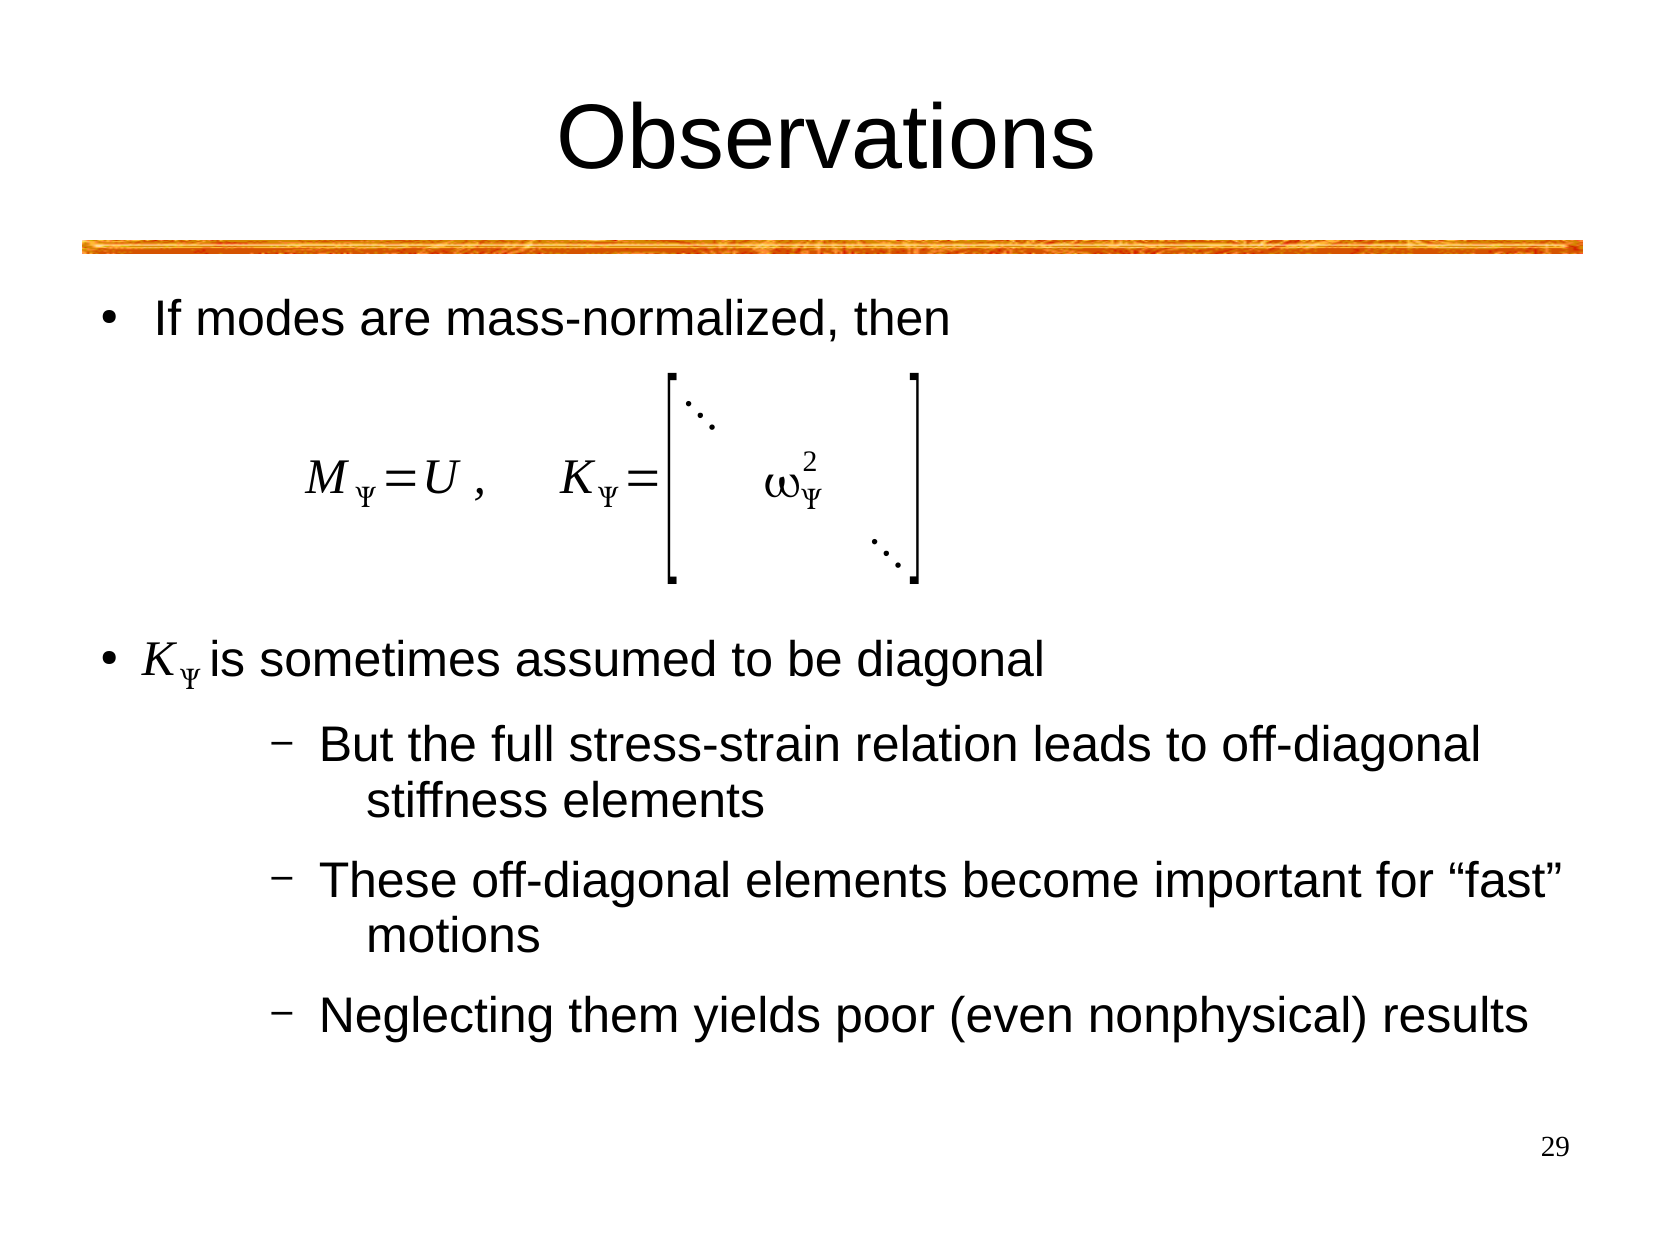

# Observations
If modes are mass-normalized, then
 is sometimes assumed to be diagonal
But the full stress-strain relation leads to off-diagonal stiffness elements
These off-diagonal elements become important for “fast” motions
Neglecting them yields poor (even nonphysical) results
29